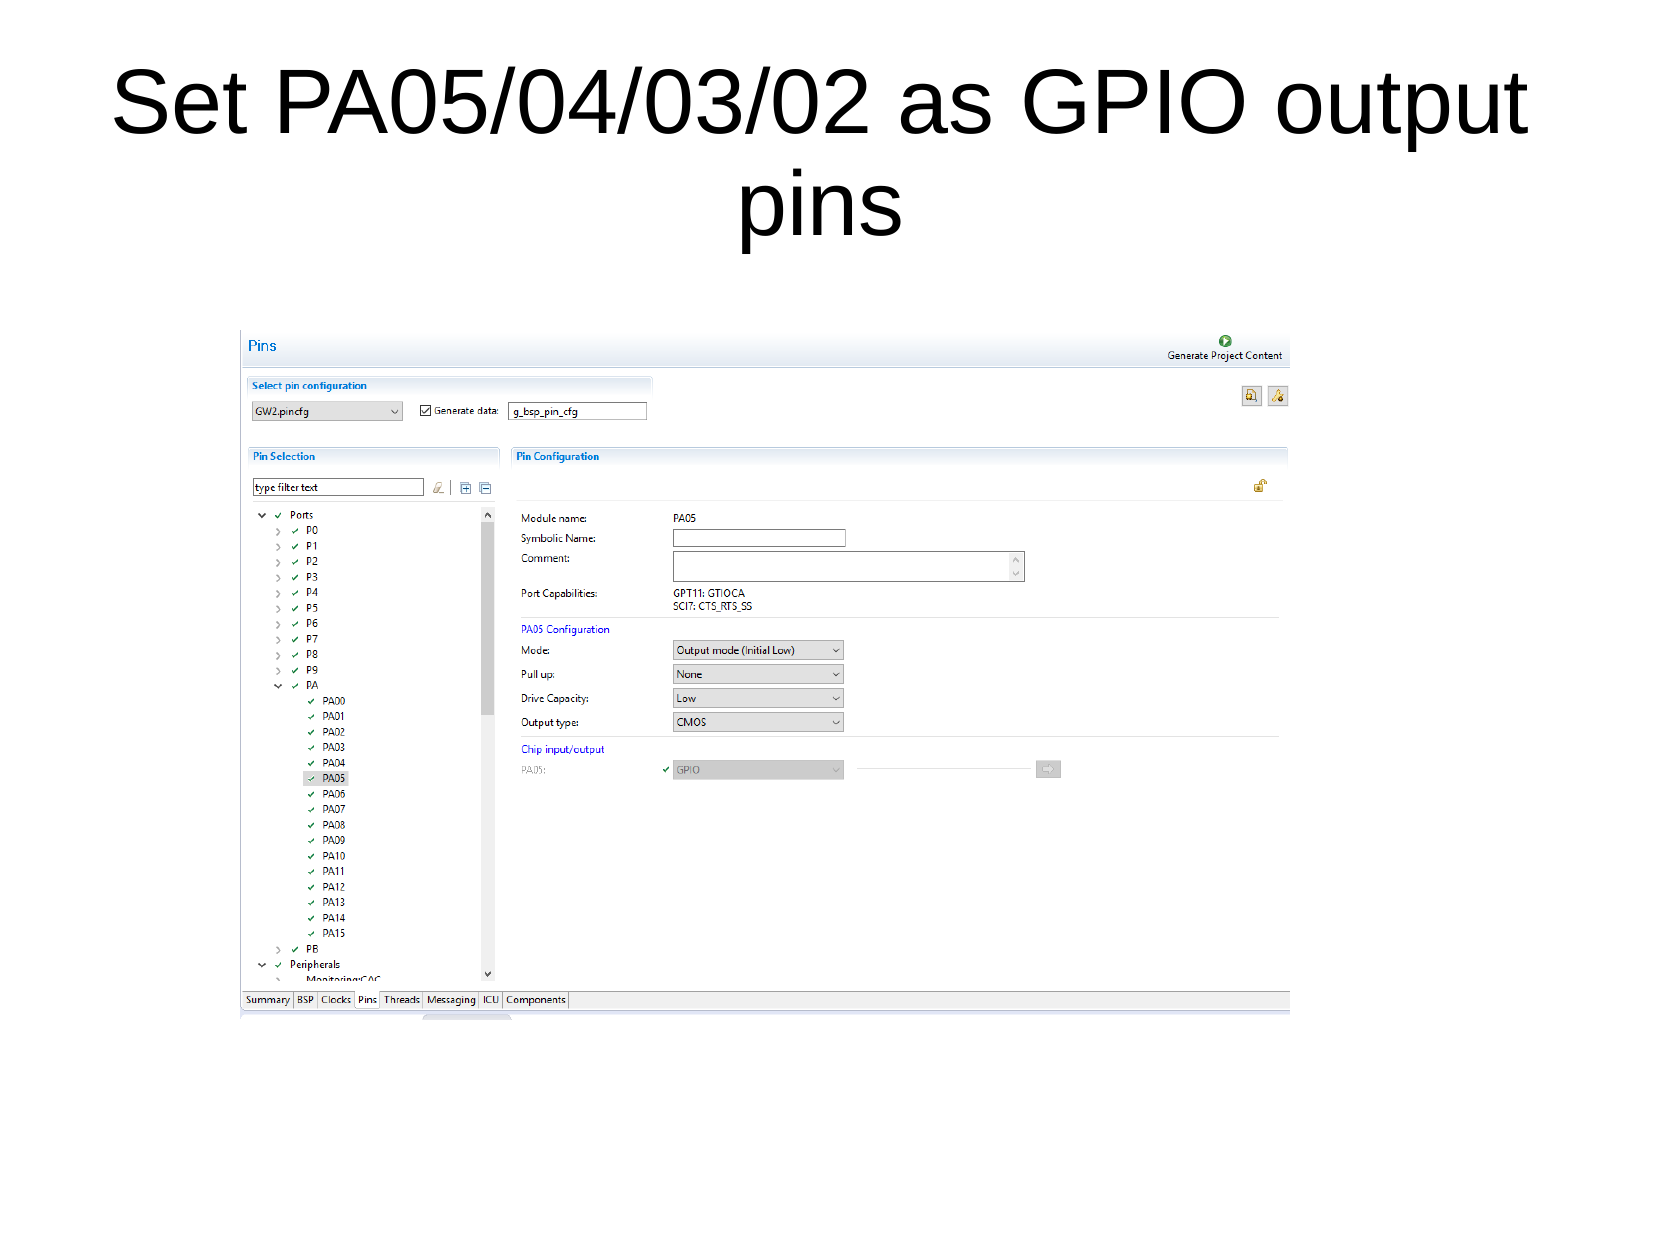

# Set PA05/04/03/02 as GPIO output pins